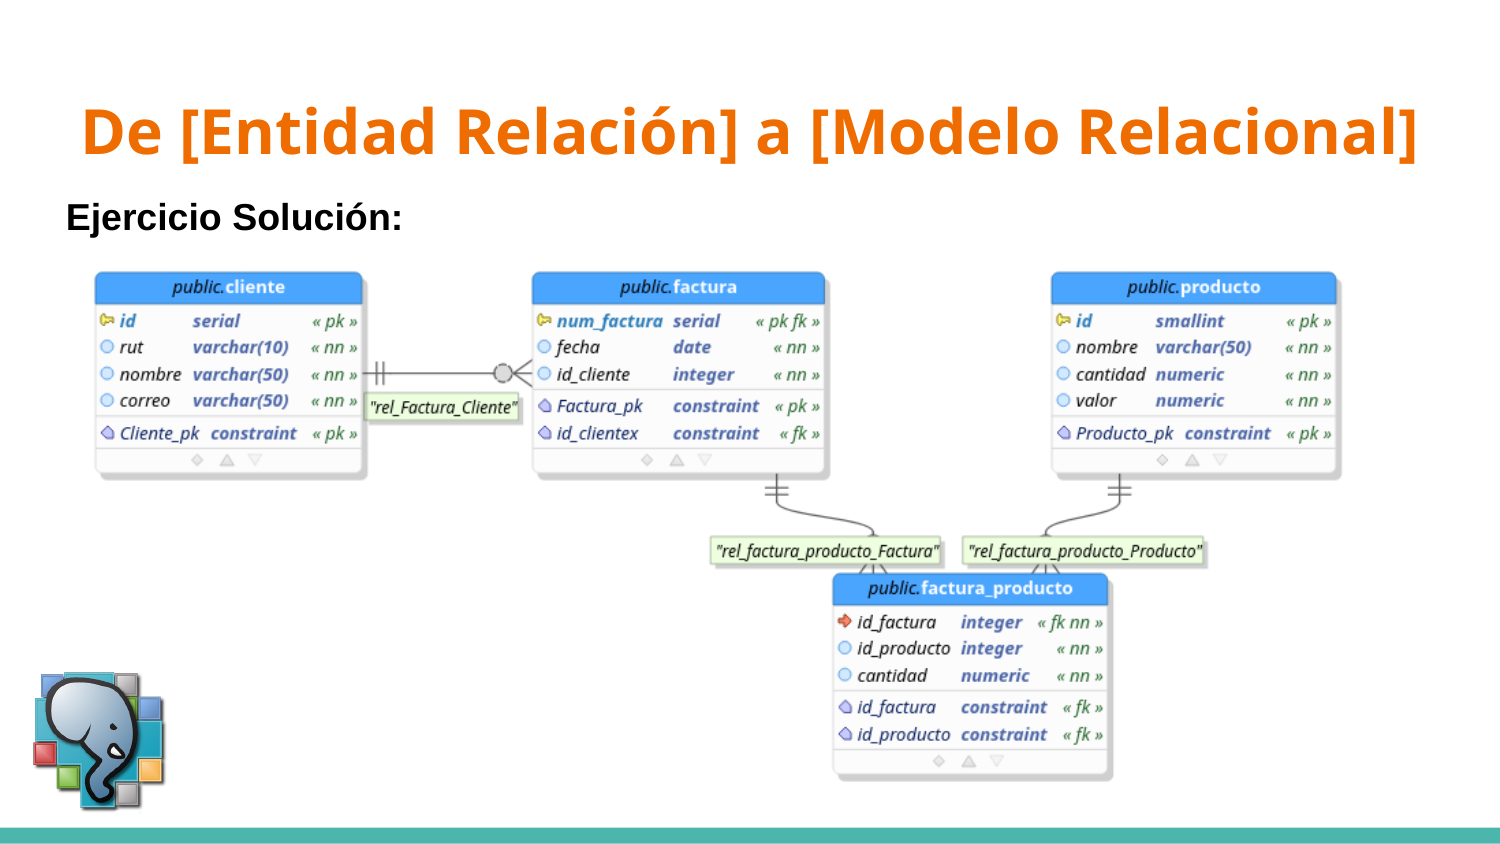

# De [Entidad Relación] a [Modelo Relacional]
Ejercicio Solución: